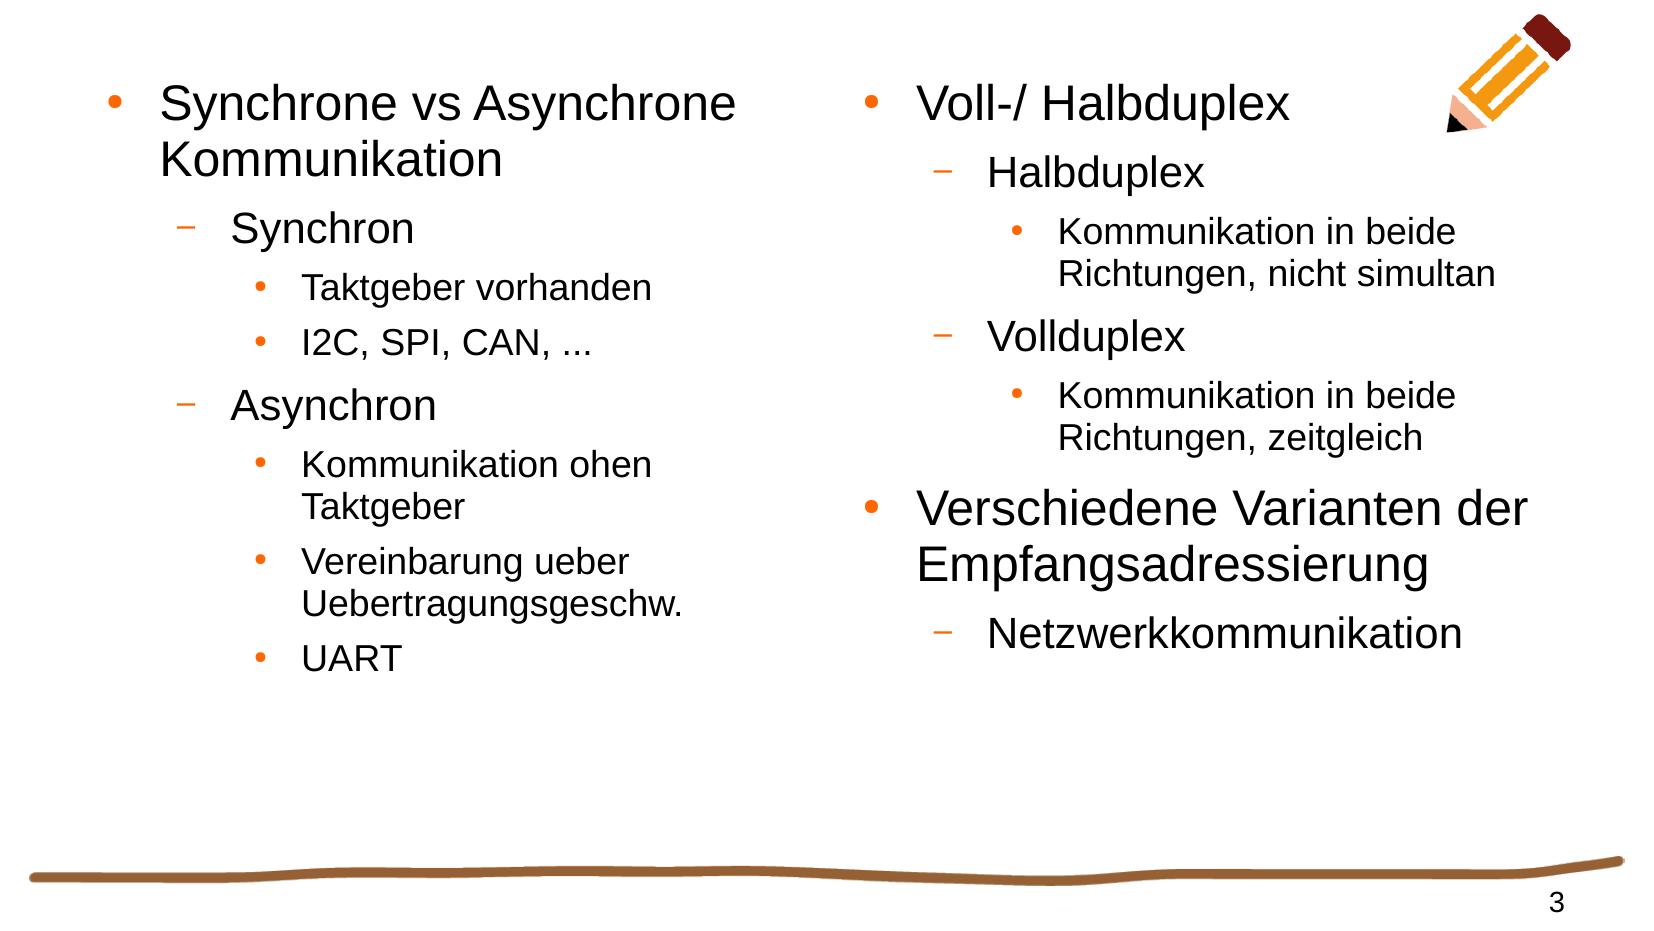

# Synchrone vs Asynchrone Kommunikation
Synchron
Taktgeber vorhanden
I2C, SPI, CAN, ...
Asynchron
Kommunikation ohen Taktgeber
Vereinbarung ueber Uebertragungsgeschw.
UART
Voll-/ Halbduplex
Halbduplex
Kommunikation in beide Richtungen, nicht simultan
Vollduplex
Kommunikation in beide Richtungen, zeitgleich
Verschiedene Varianten der Empfangsadressierung
Netzwerkkommunikation
3